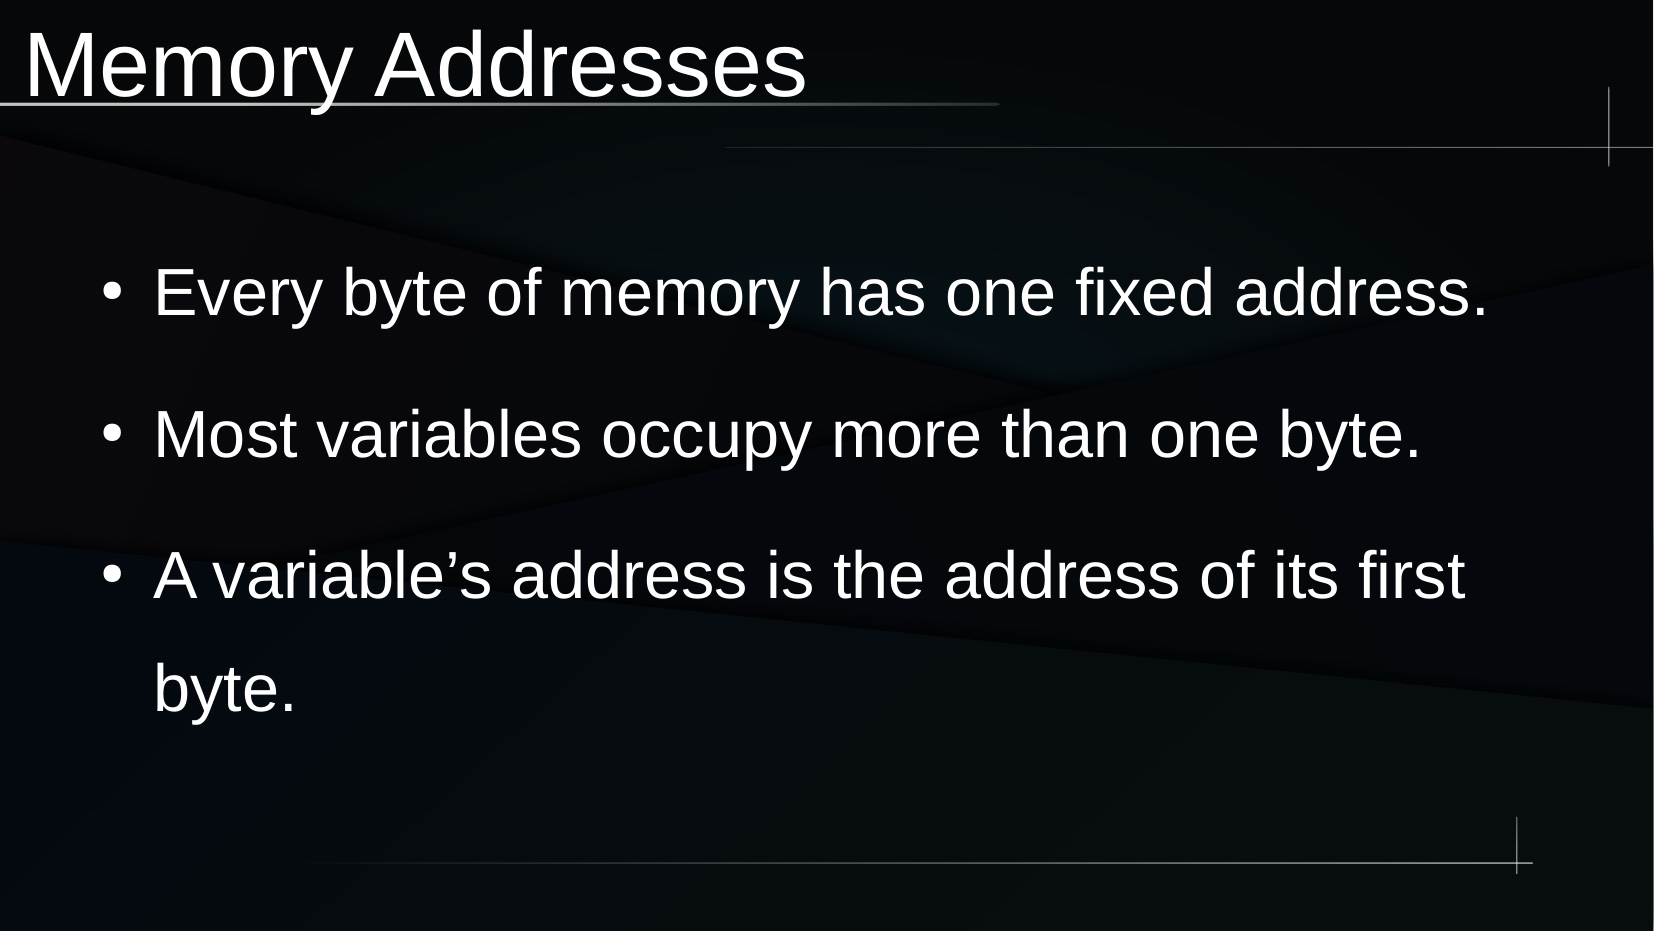

# Memory Addresses
Every byte of memory has one fixed address.
Most variables occupy more than one byte.
A variable’s address is the address of its first byte.